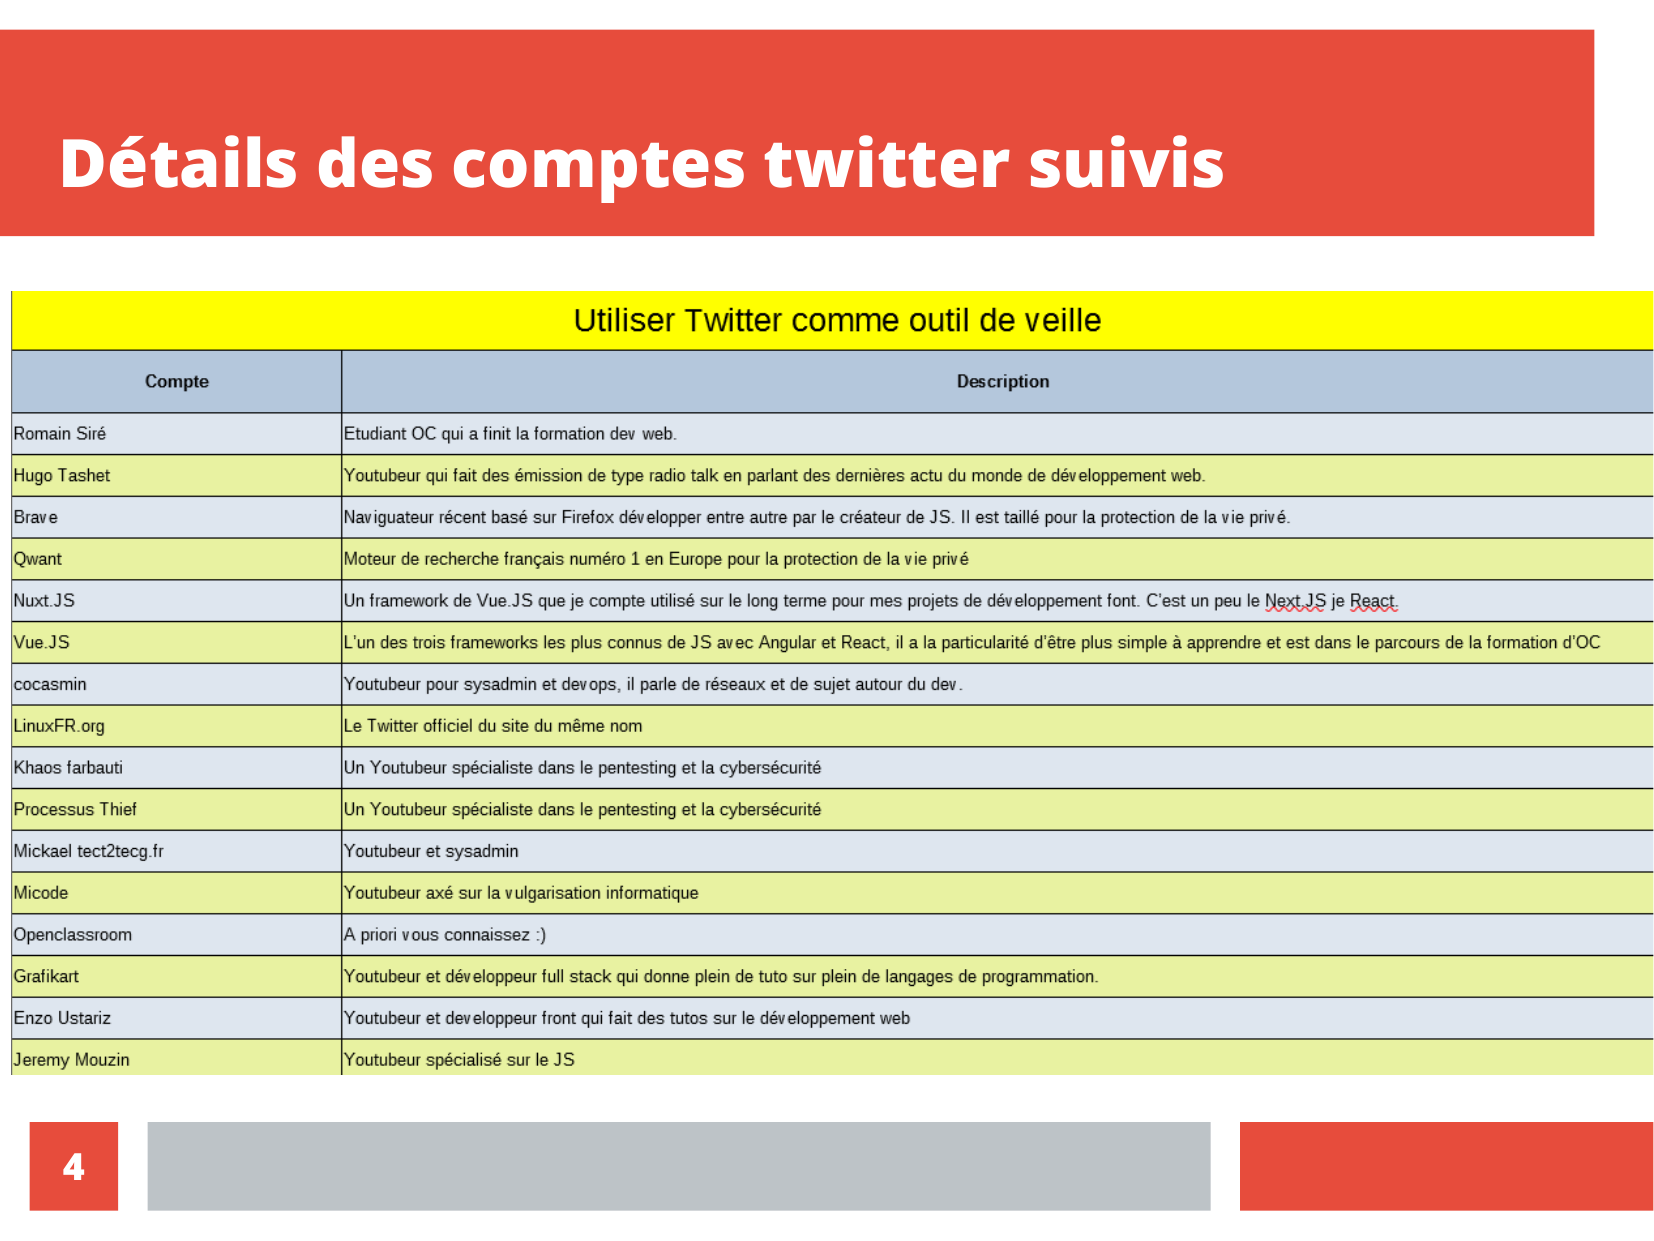

# Détails des comptes twitter suivis
4